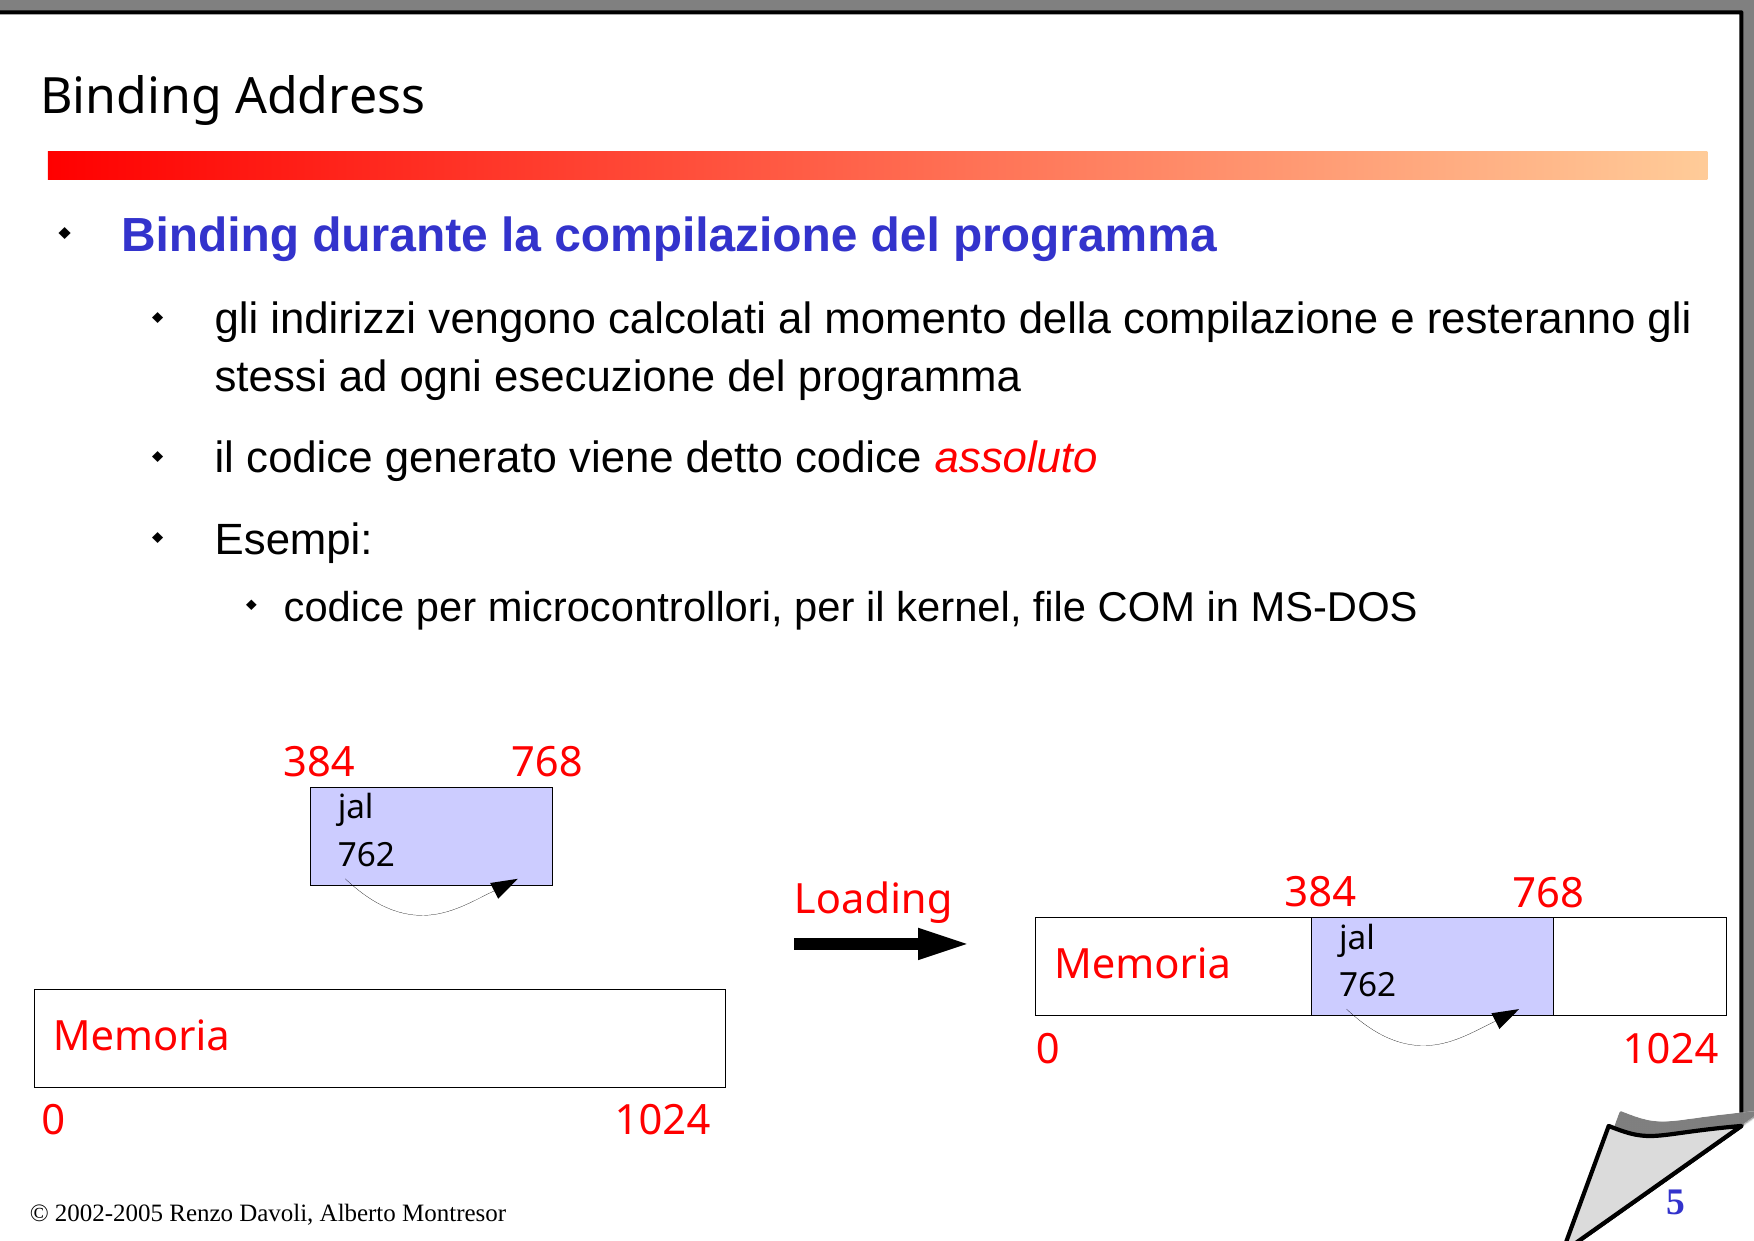

# Binding Address
Binding durante la compilazione del programma
gli indirizzi vengono calcolati al momento della compilazione e resteranno gli stessi ad ogni esecuzione del programma
il codice generato viene detto codice assoluto
Esempi:
codice per microcontrollori, per il kernel, file COM in MS-DOS
384
768
jal
762
384
768
Loading
jal
762
Memoria
Memoria
0
1024
0
1024